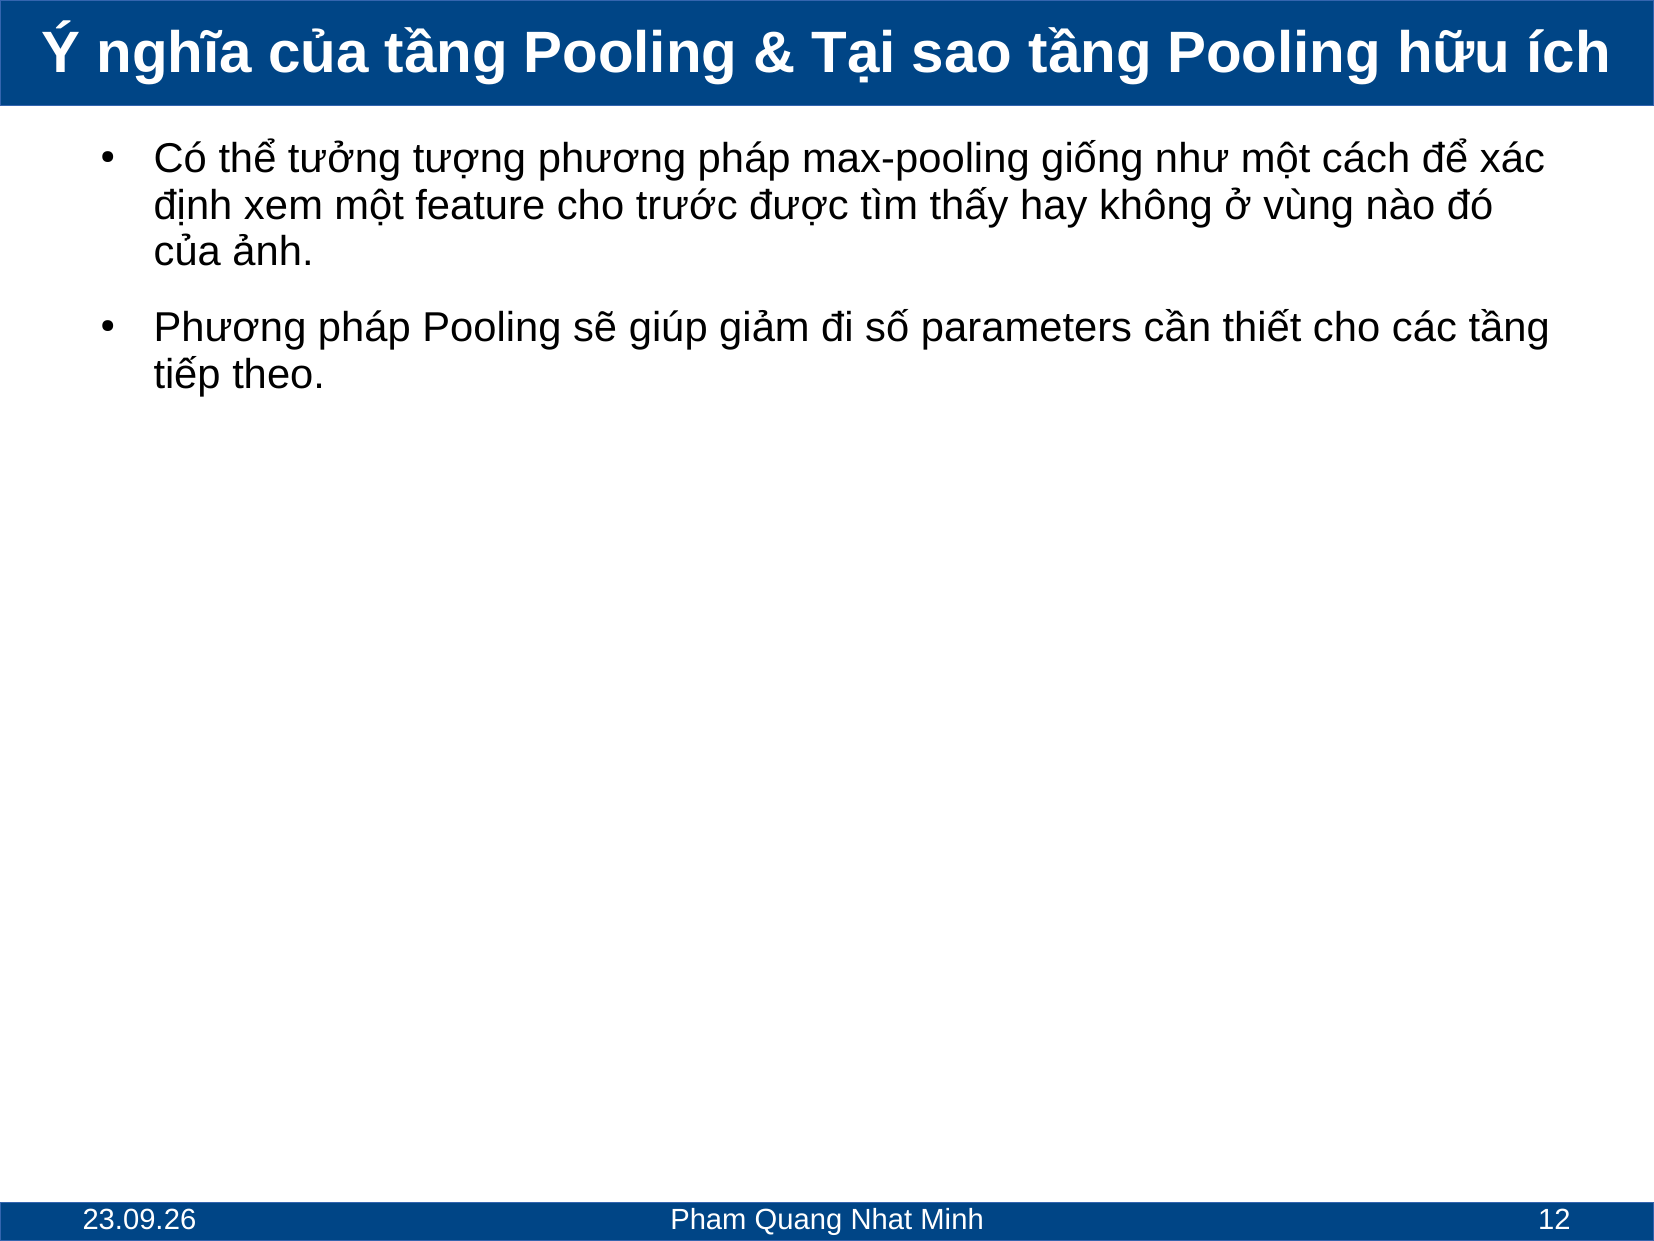

# Ý nghĩa của tầng Pooling & Tại sao tầng Pooling hữu ích
Có thể tưởng tượng phương pháp max-pooling giống như một cách để xác định xem một feature cho trước được tìm thấy hay không ở vùng nào đó của ảnh.
Phương pháp Pooling sẽ giúp giảm đi số parameters cần thiết cho các tầng tiếp theo.
Pham Quang Nhat Minh
12